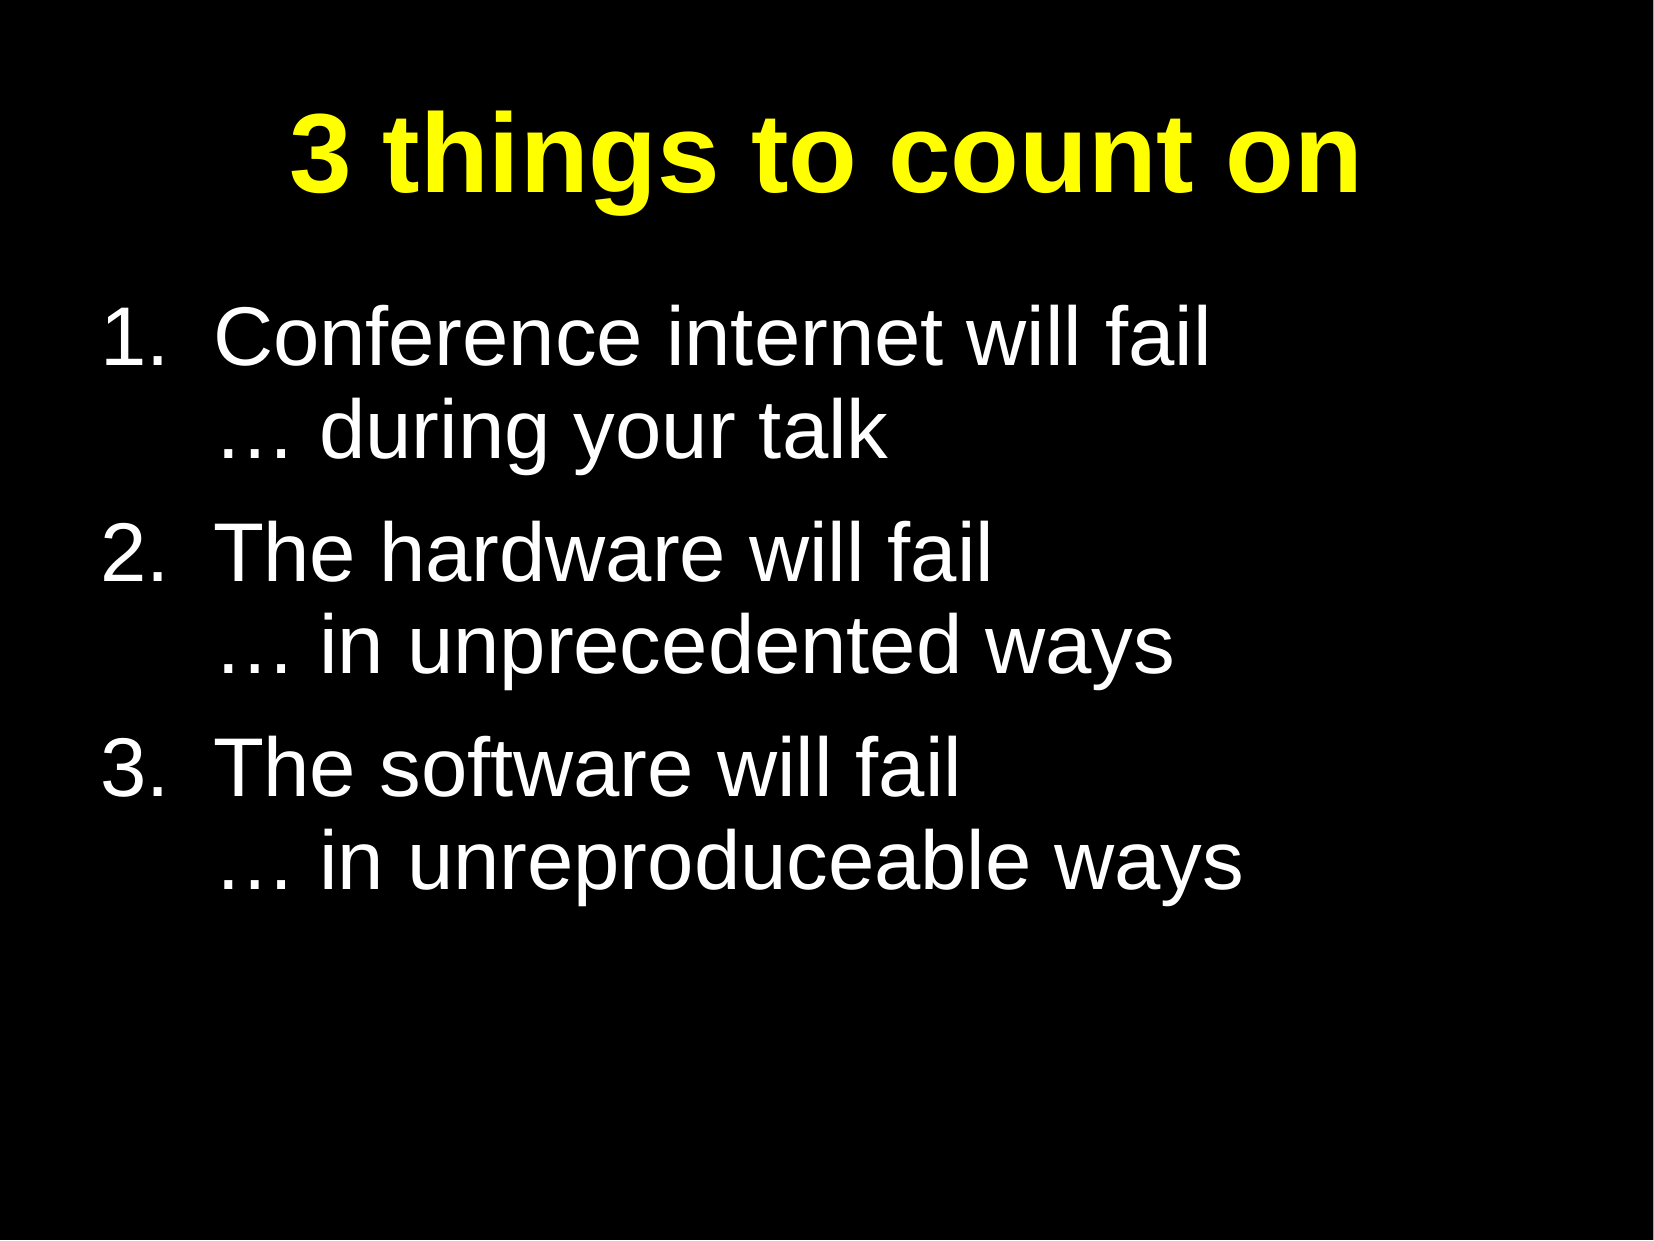

# 3 things to count on
Conference internet will fail
… during your talk
The hardware will fail
… in unprecedented ways
The software will fail
… in unreproduceable ways